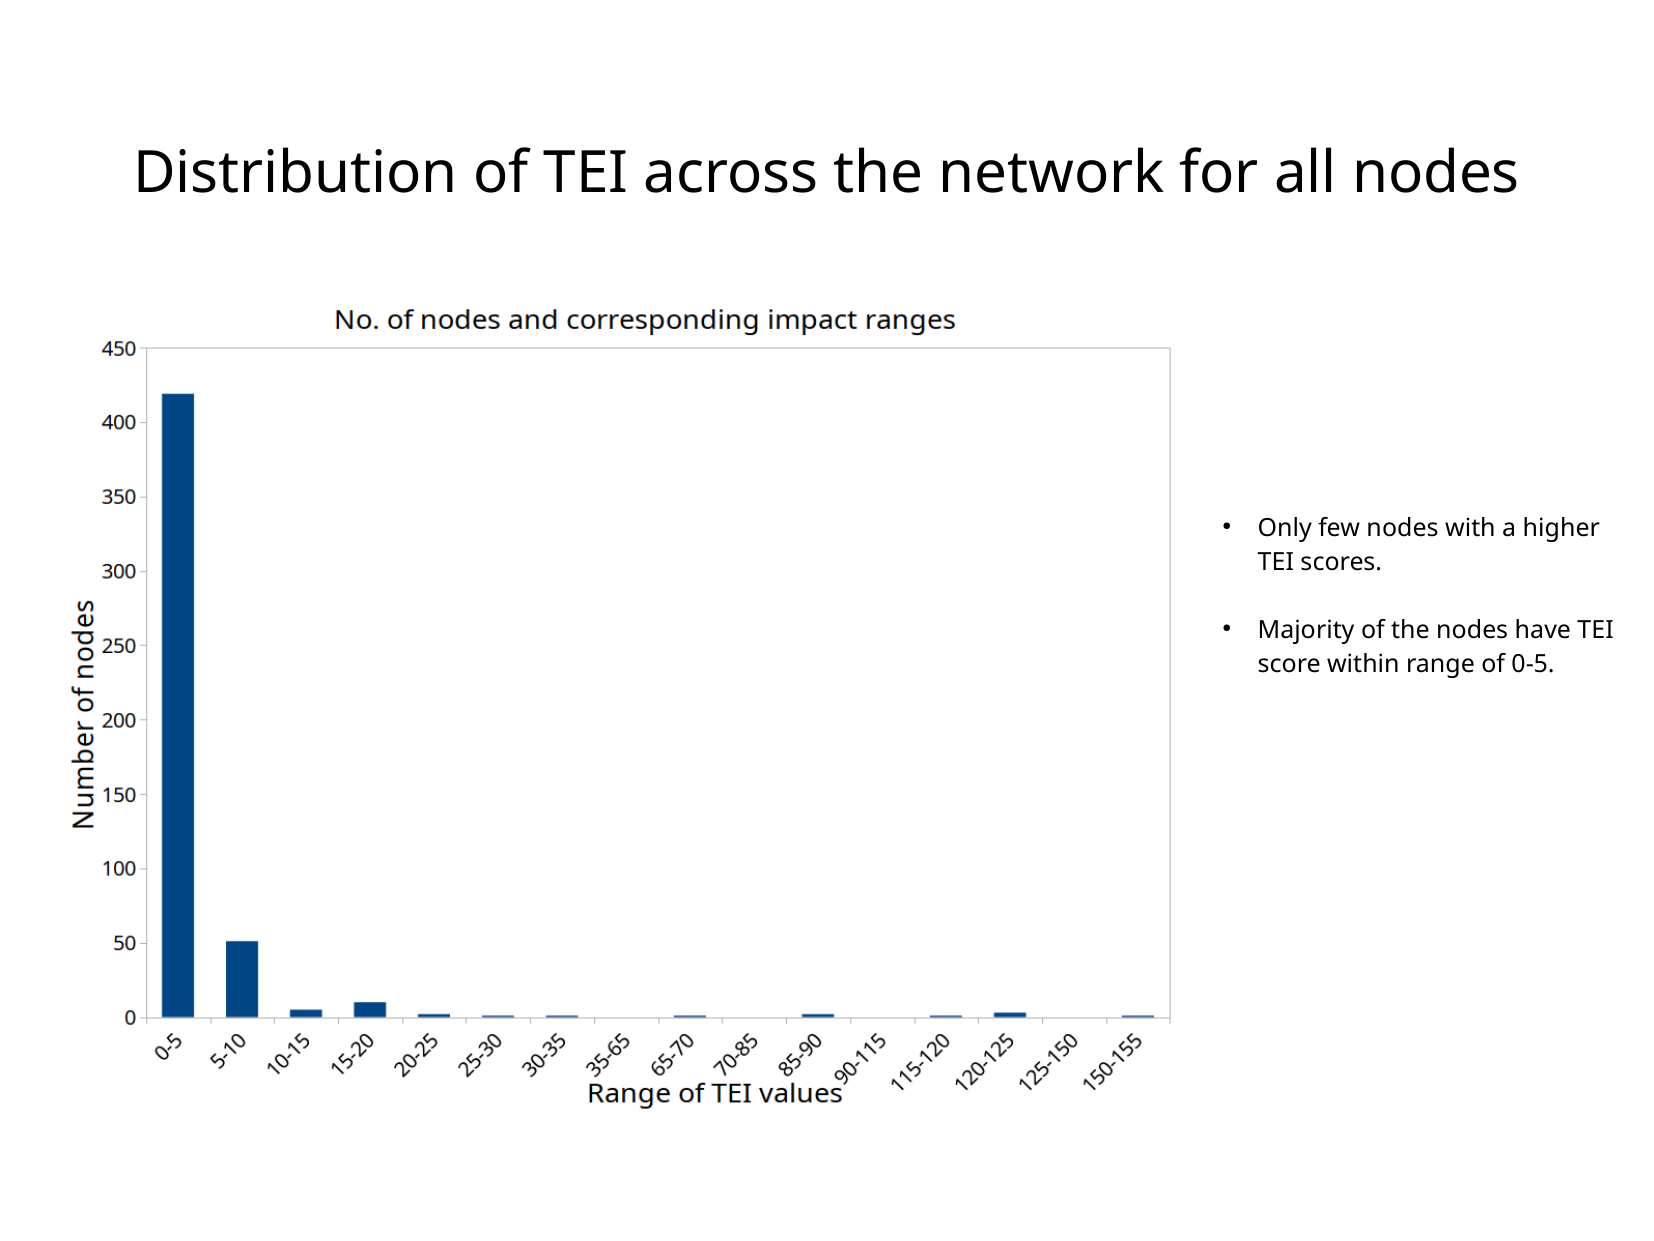

# Distribution of TEI across the network for all nodes
Only few nodes with a higher TEI scores.
Majority of the nodes have TEI score within range of 0-5.